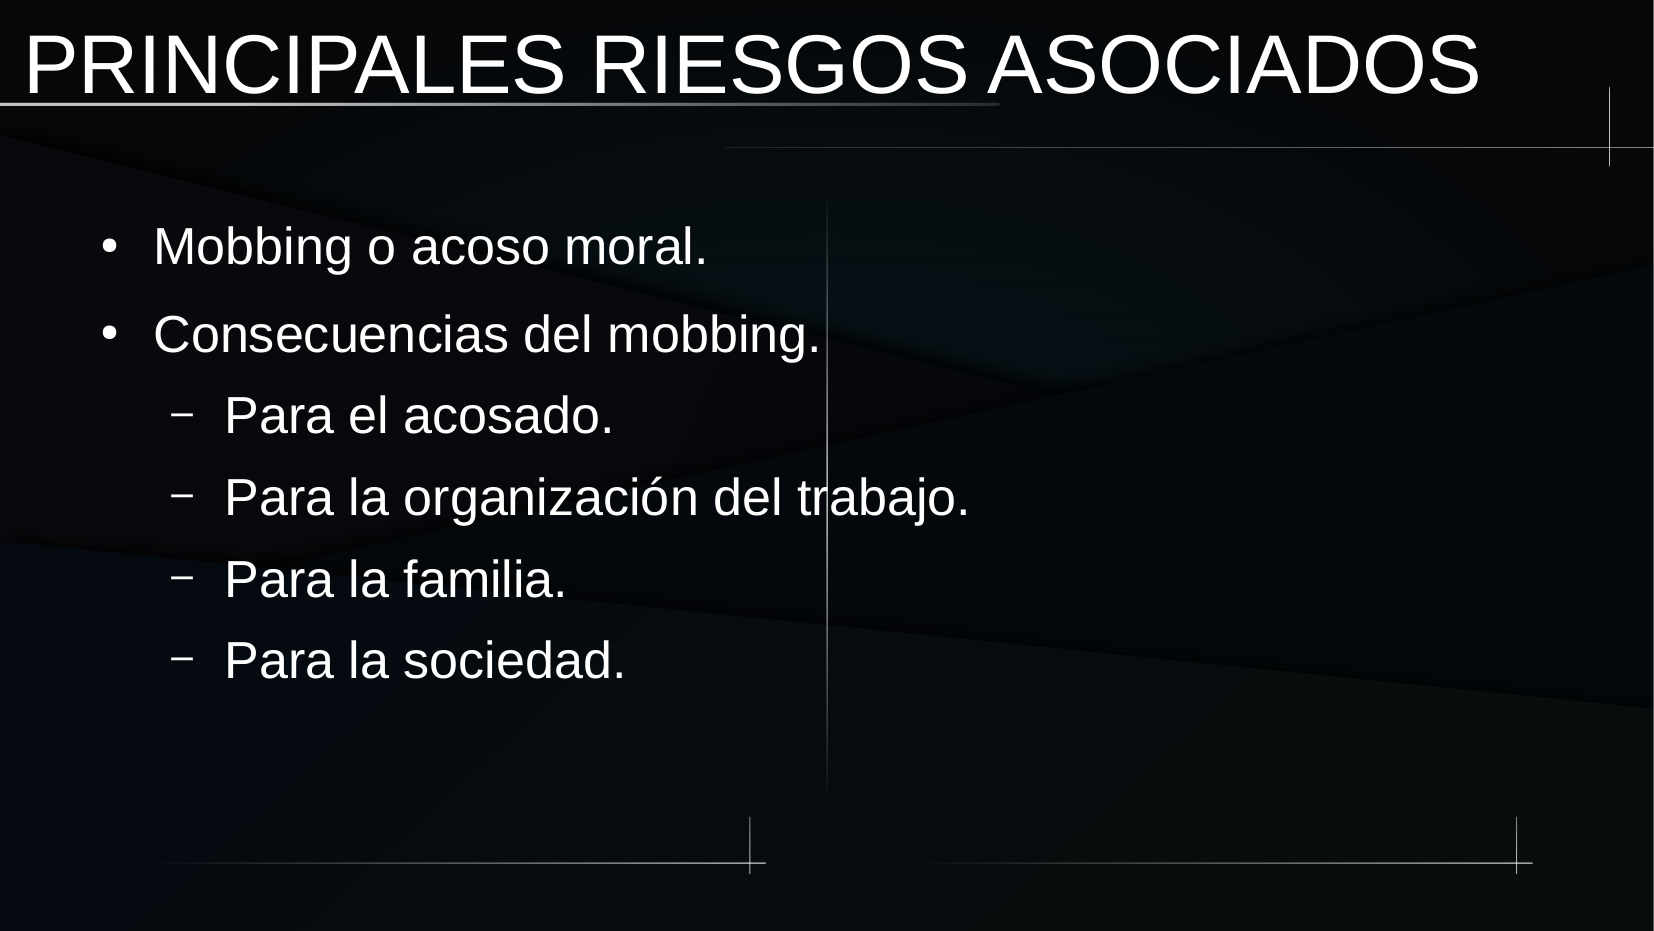

# PRINCIPALES RIESGOS ASOCIADOS
Mobbing o acoso moral.
Consecuencias del mobbing.
Para el acosado.
Para la organización del trabajo.
Para la familia.
Para la sociedad.